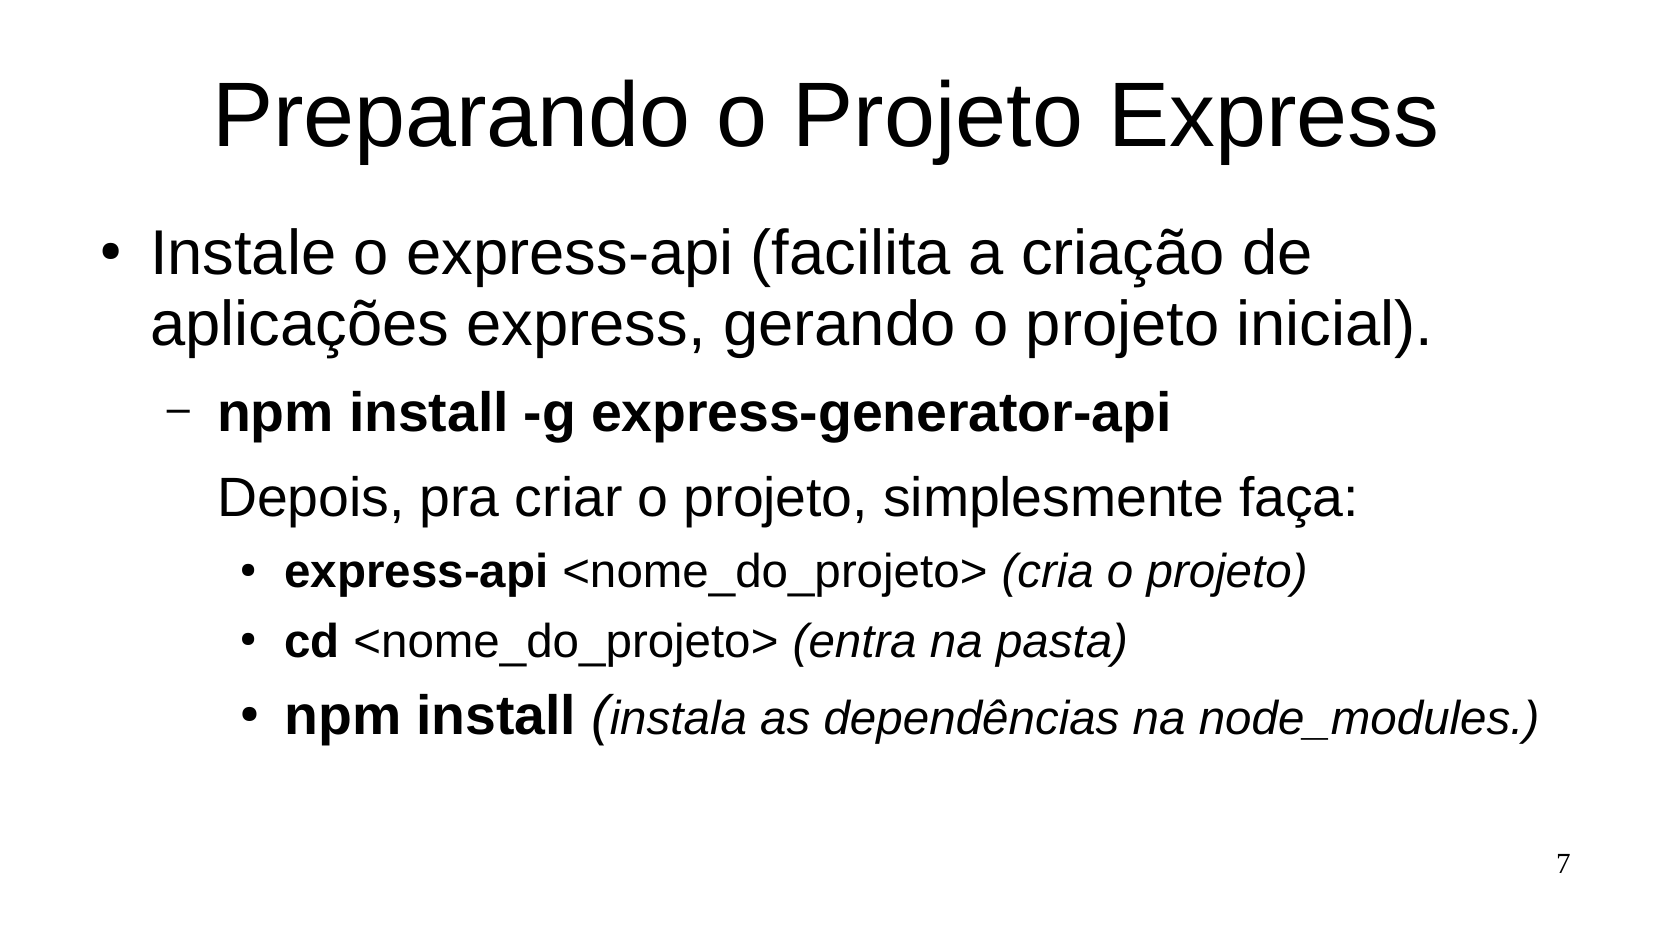

# Preparando o Projeto Express
Instale o express-api (facilita a criação de aplicações express, gerando o projeto inicial).
npm install -g express-generator-api
Depois, pra criar o projeto, simplesmente faça:
express-api <nome_do_projeto> (cria o projeto)
cd <nome_do_projeto> (entra na pasta)
npm install (instala as dependências na node_modules.)
7